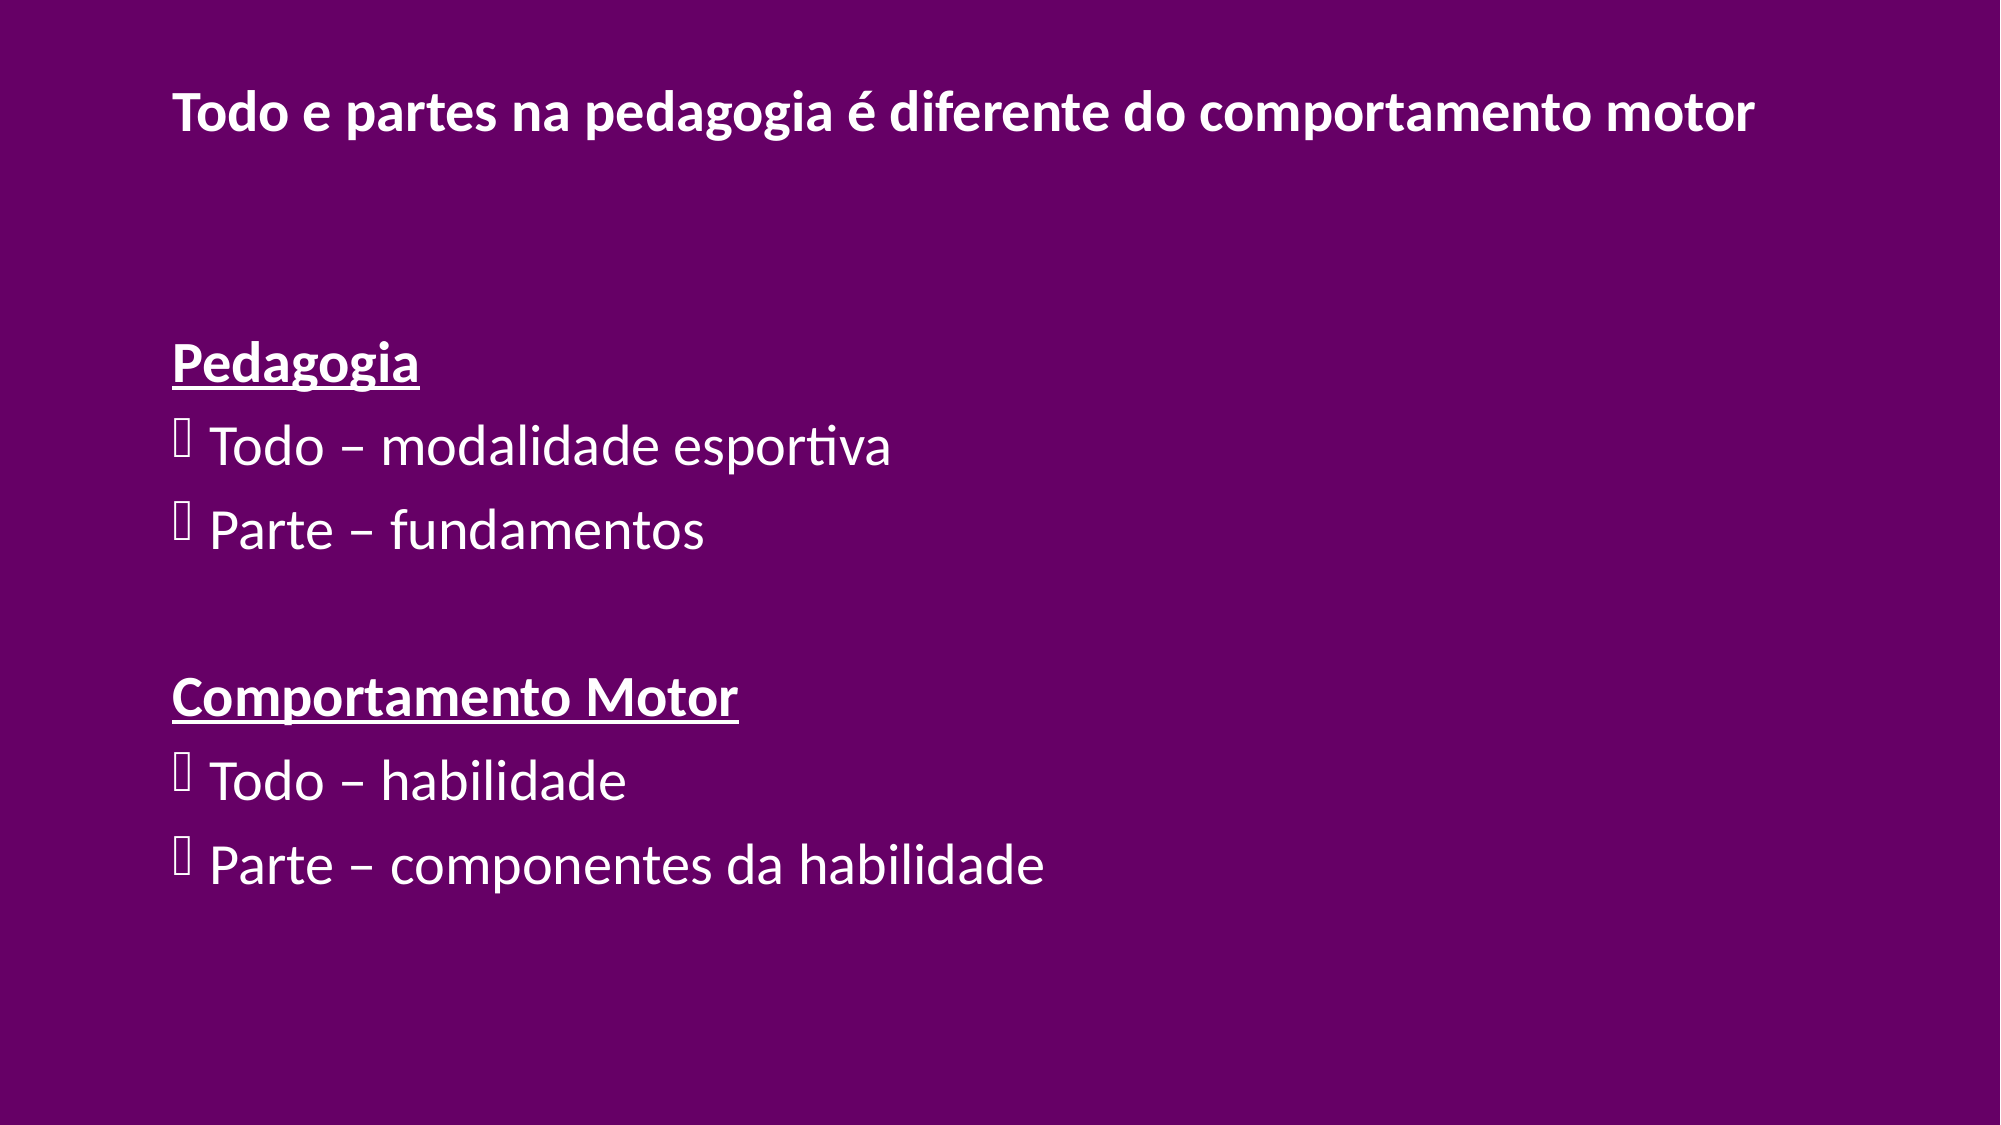

# Todo e partes na pedagogia é diferente do comportamento motor
Pedagogia
Todo – modalidade esportiva
Parte – fundamentos
Comportamento Motor
Todo – habilidade
Parte – componentes da habilidade